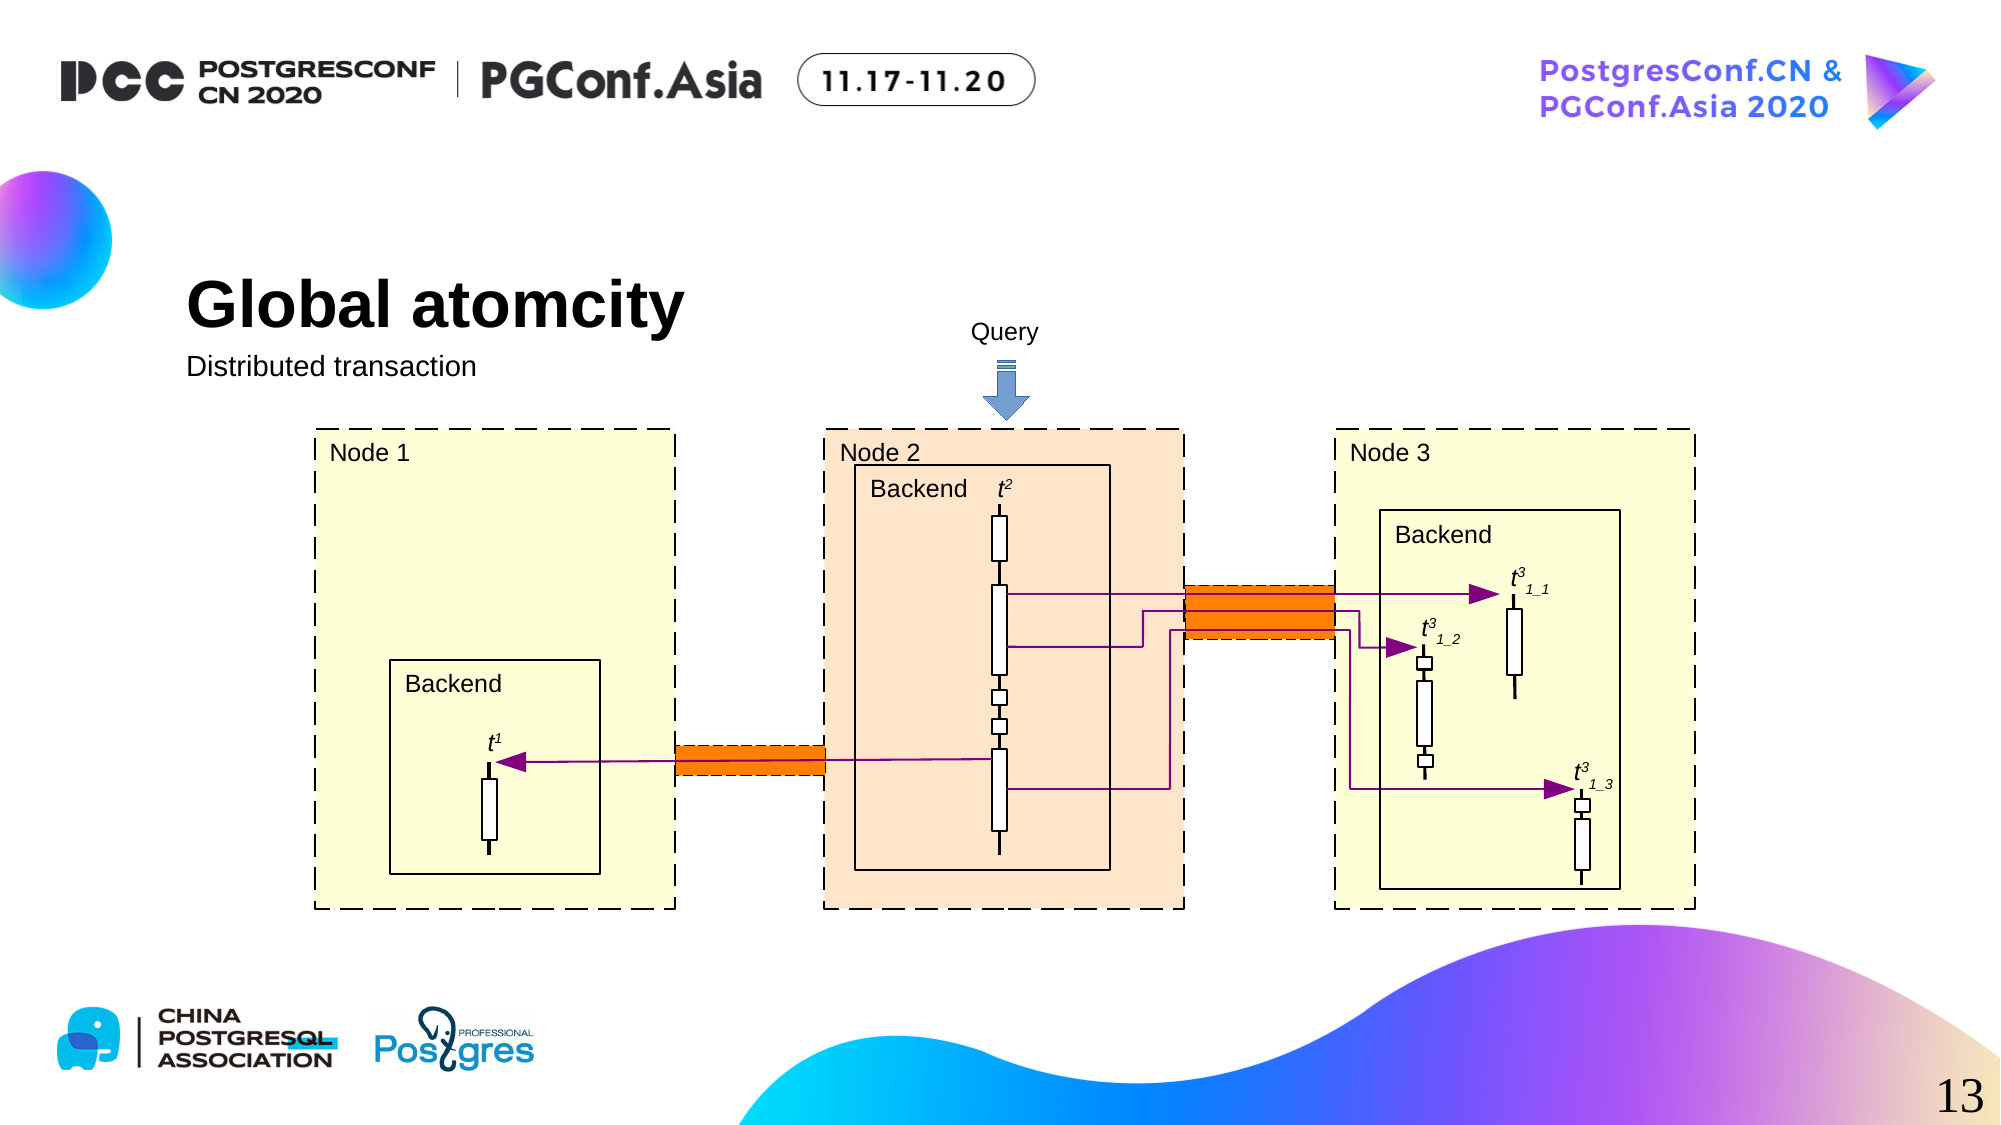

Global atomcity
Distributed transaction
Query
Node 1
Node 2
Node 3
t2
Backend
Backend
t31_1
t31_2
Backend
t1
t31_3